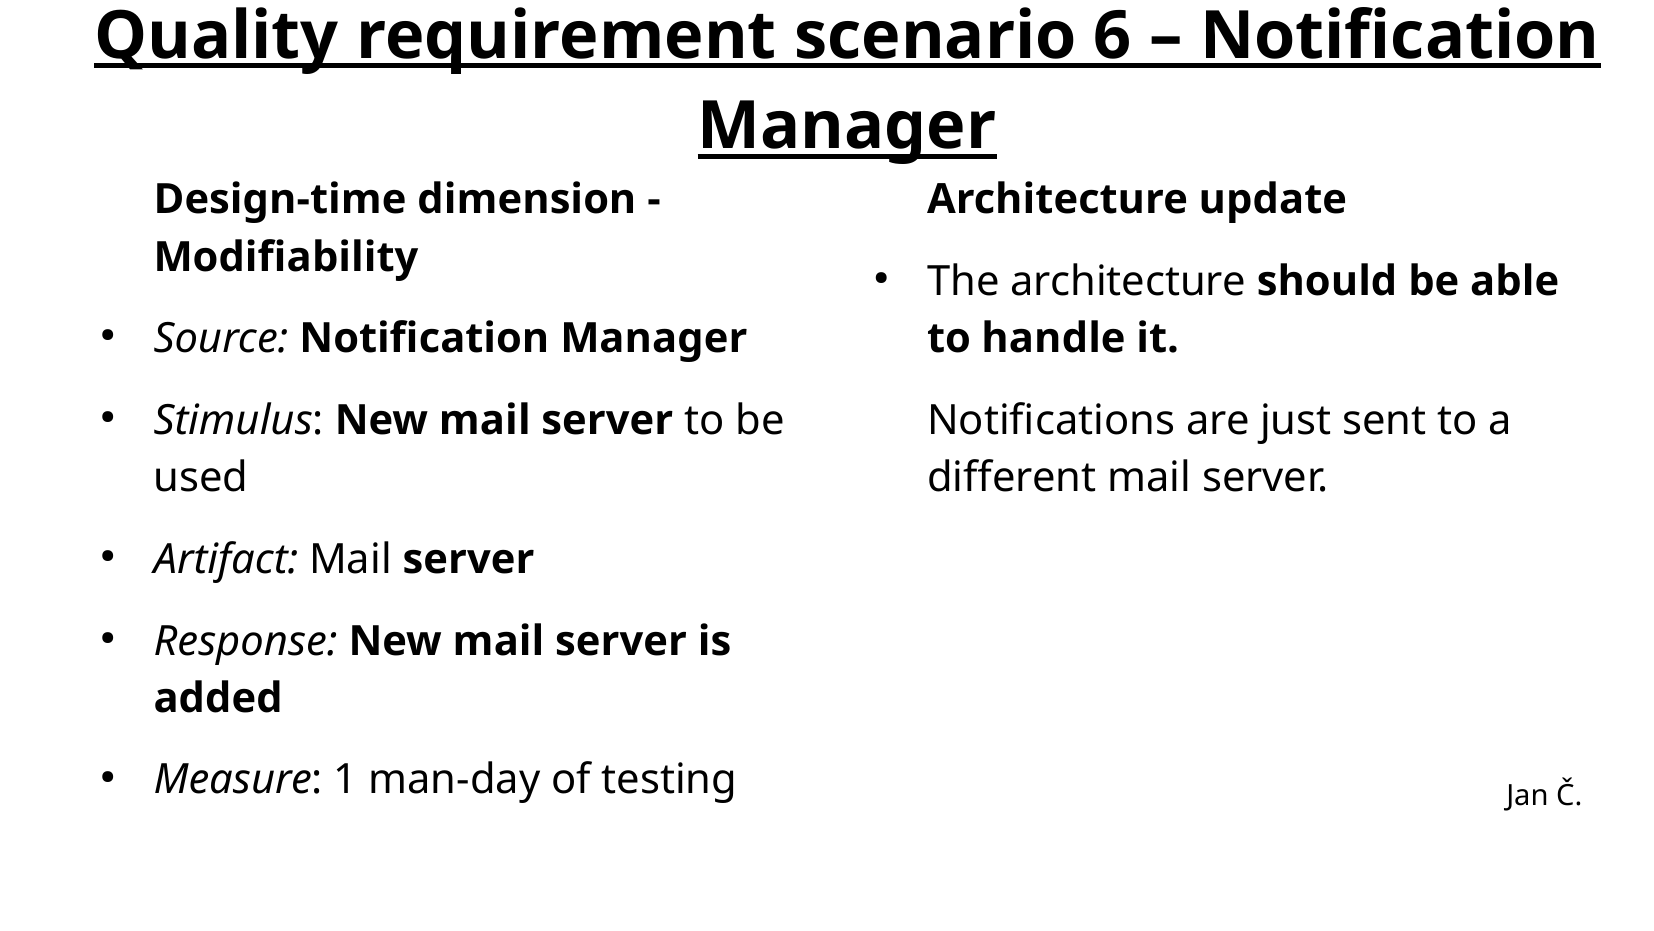

# Quality requirement scenario 6 – Notification Manager
Design-time dimension - Modifiability
Source: Notification Manager
Stimulus: New mail server to be used
Artifact: Mail server
Response: New mail server is added
Measure: 1 man-day of testing
Architecture update
The architecture should be able to handle it.
Notifications are just sent to a different mail server.
Jan Č.